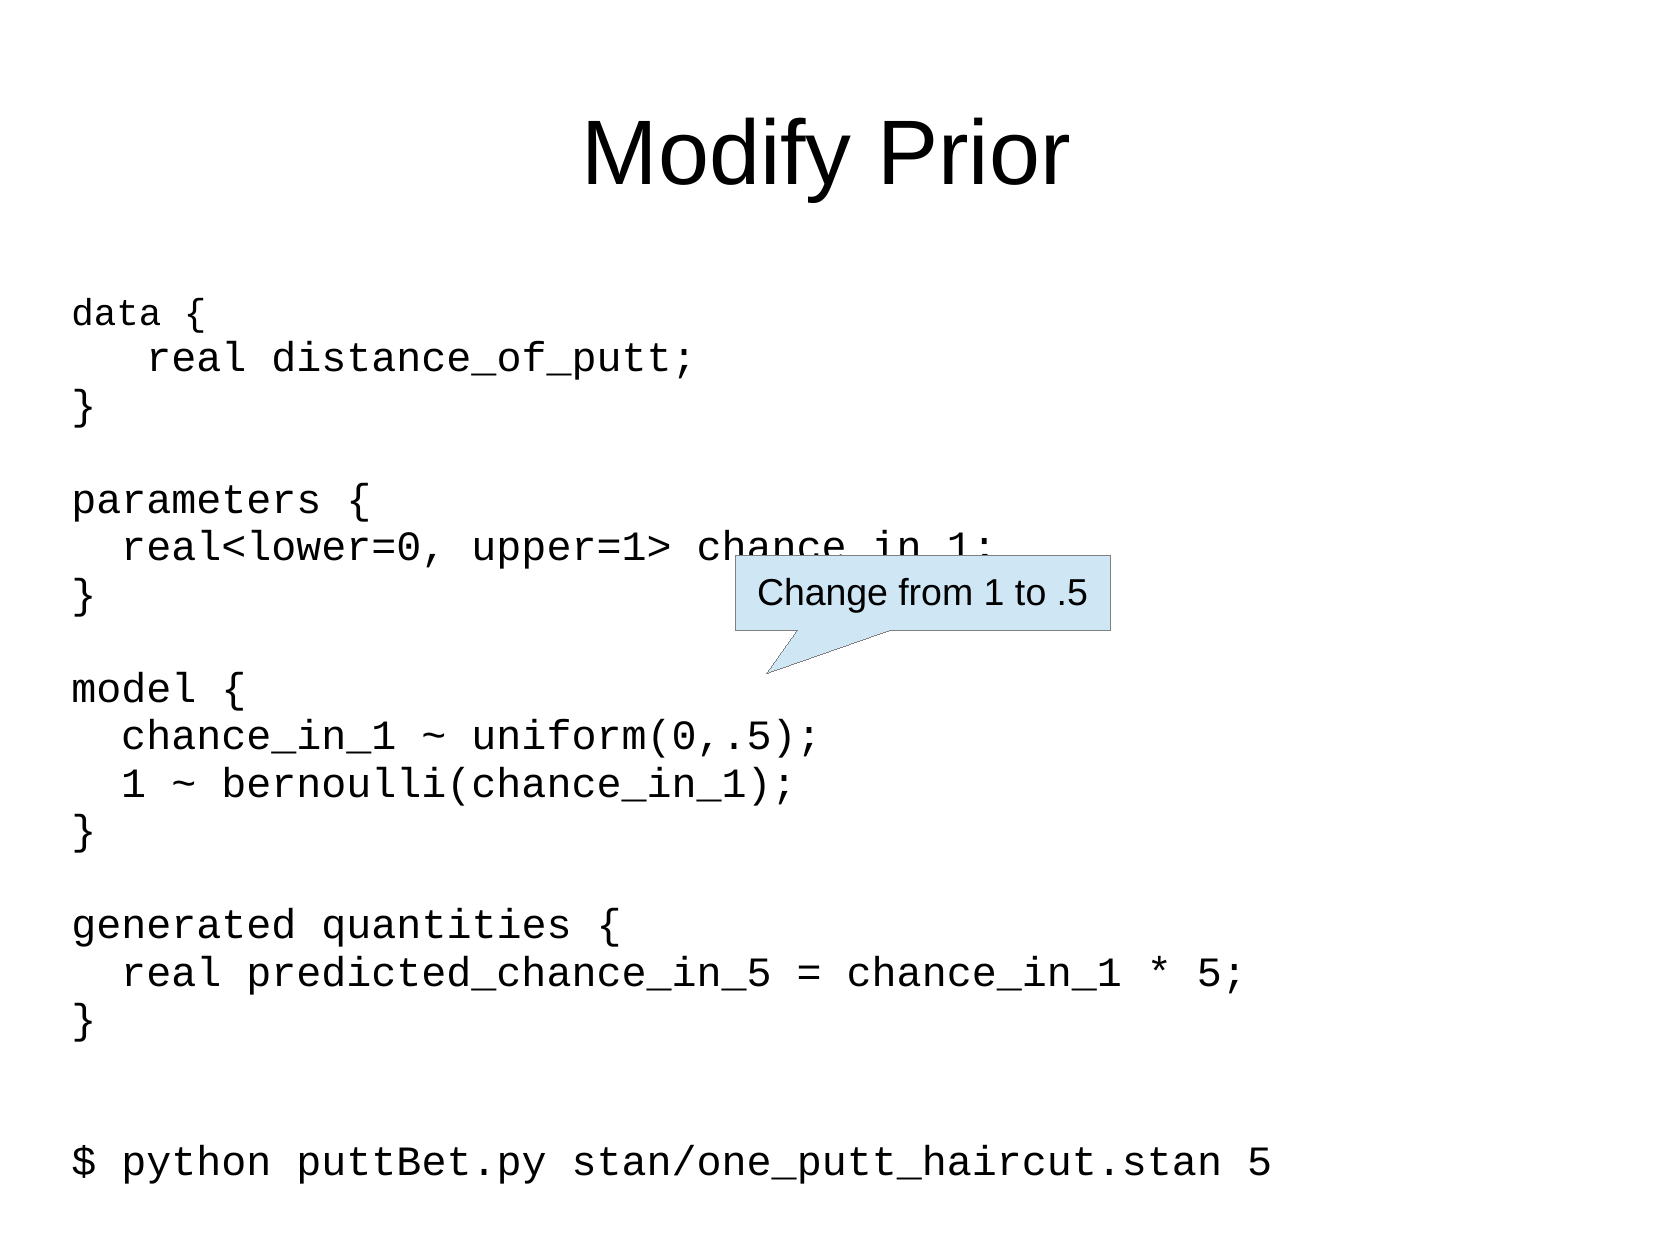

# Modify Prior
data {
 real distance_of_putt;
}
parameters {
 real<lower=0, upper=1> chance_in_1;
}
model {
 chance_in_1 ~ uniform(0,.5);
 1 ~ bernoulli(chance_in_1);
}
generated quantities {
 real predicted_chance_in_5 = chance_in_1 * 5;
}
$ python puttBet.py stan/one_putt_haircut.stan 5
Change from 1 to .5